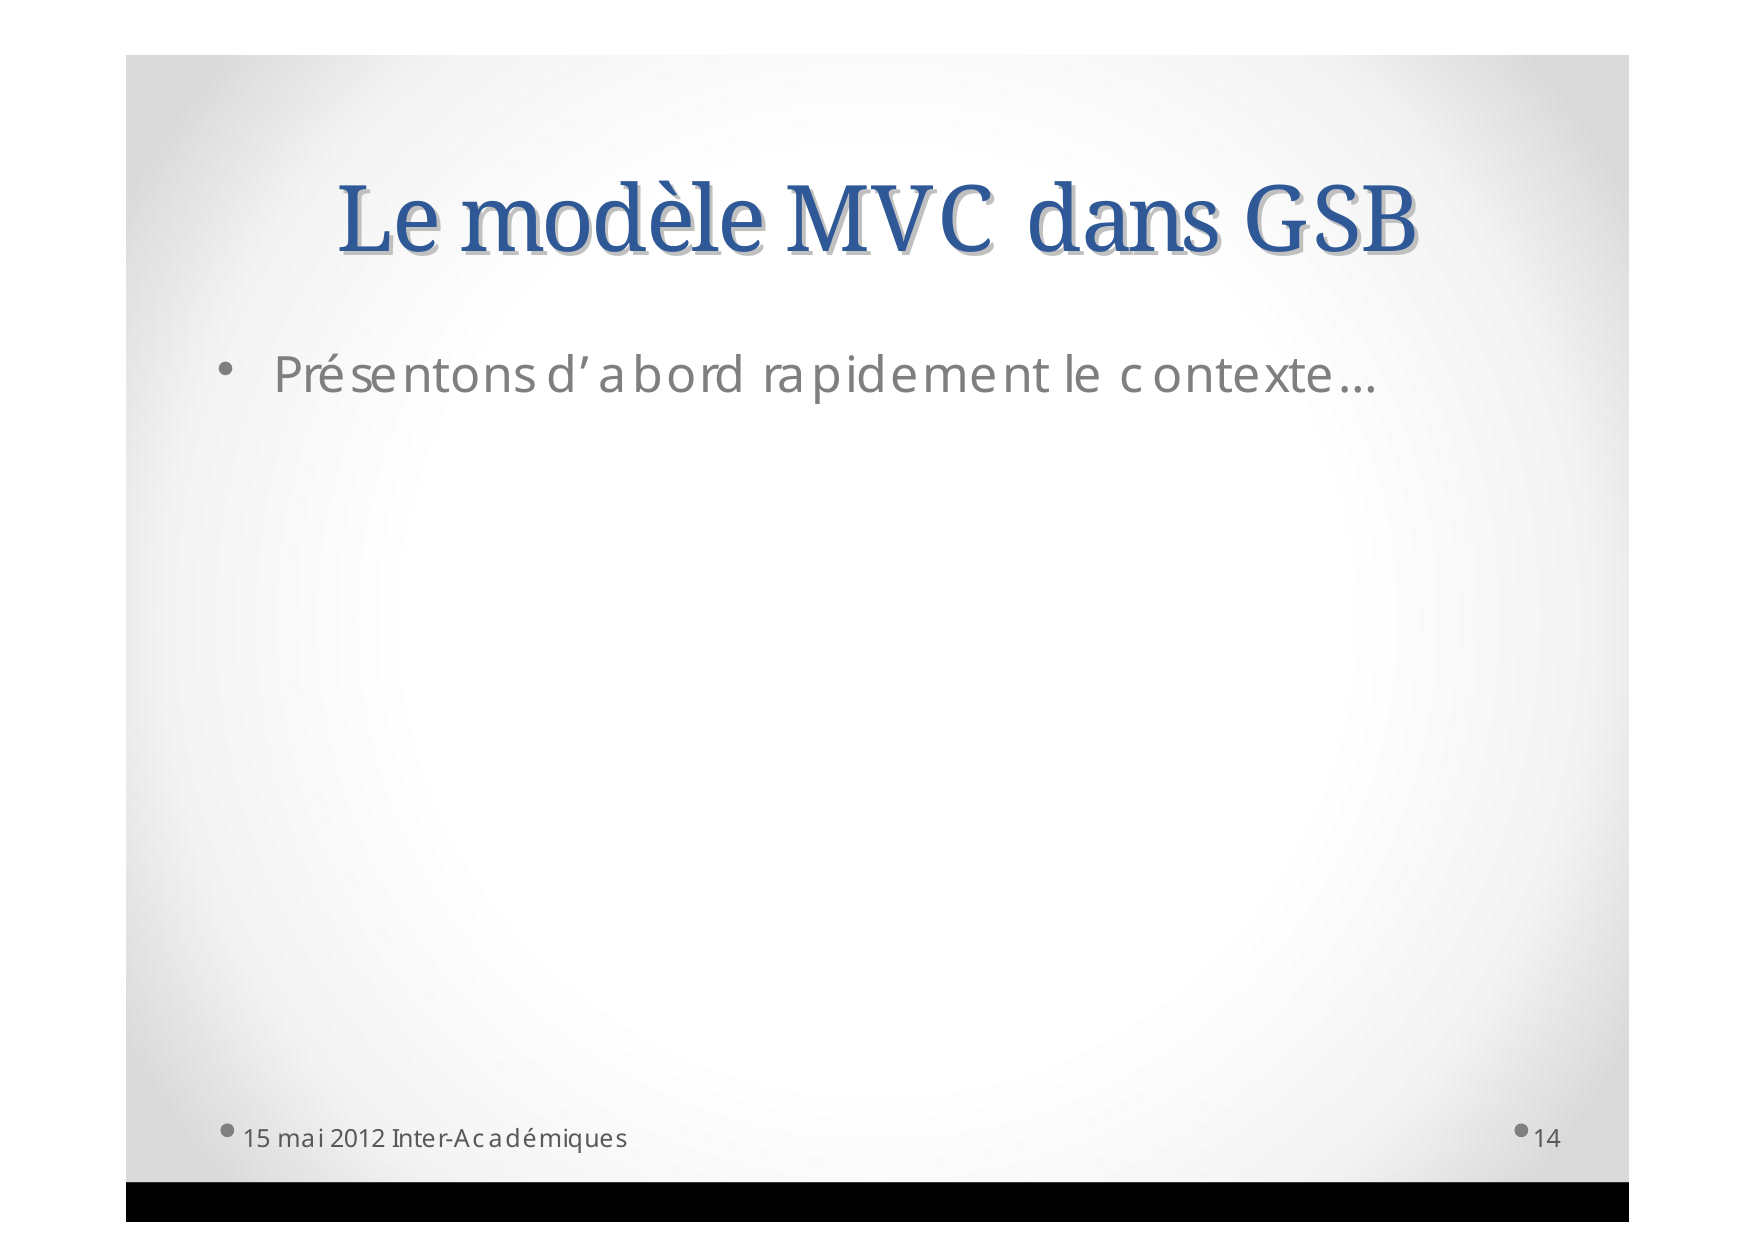

L
e
m
o
d
è
l
e
M
V
C
d
a
n
s
G
S
B
L
e
m
o
d
è
l
e
M
V
C
d
a
n
s
G
S
B
P
r
é
s
e
n
t
o
n
s
d
’
a
b
o
r
d
r
a
p
i
d
e
m
e
n
t
l
e
c
o
n
t
e
x
t
e
…
•
1
5
m
a
i
2
0
1
2
I
n
t
e
r
-
A
c
a
d
é
m
i
q
u
e
s
1
4